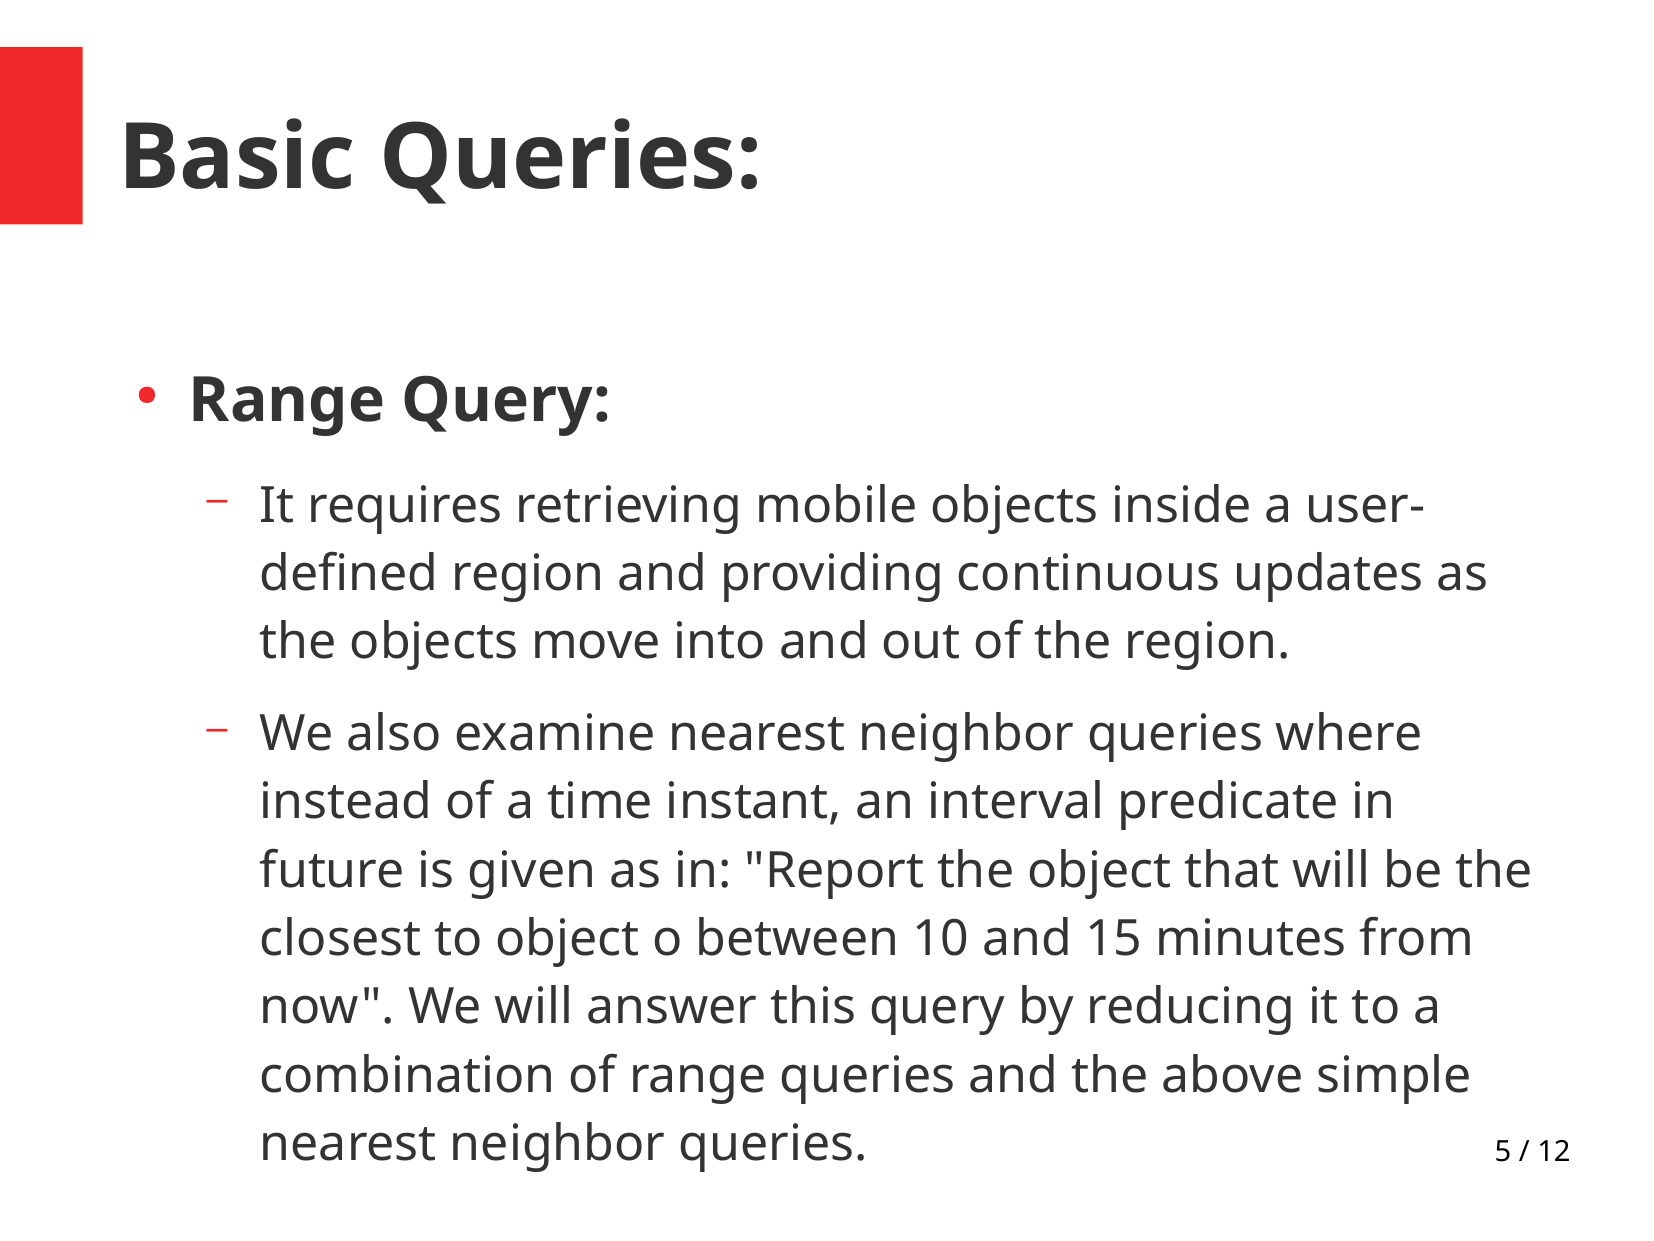

# Basic Queries:
Range Query:
It requires retrieving mobile objects inside a user-defined region and providing continuous updates as the objects move into and out of the region.
We also examine nearest neighbor queries where instead of a time instant, an interval predicate in future is given as in: "Report the object that will be the closest to object o between 10 and 15 minutes from now". We will answer this query by reducing it to a combination of range queries and the above simple nearest neighbor queries.
5